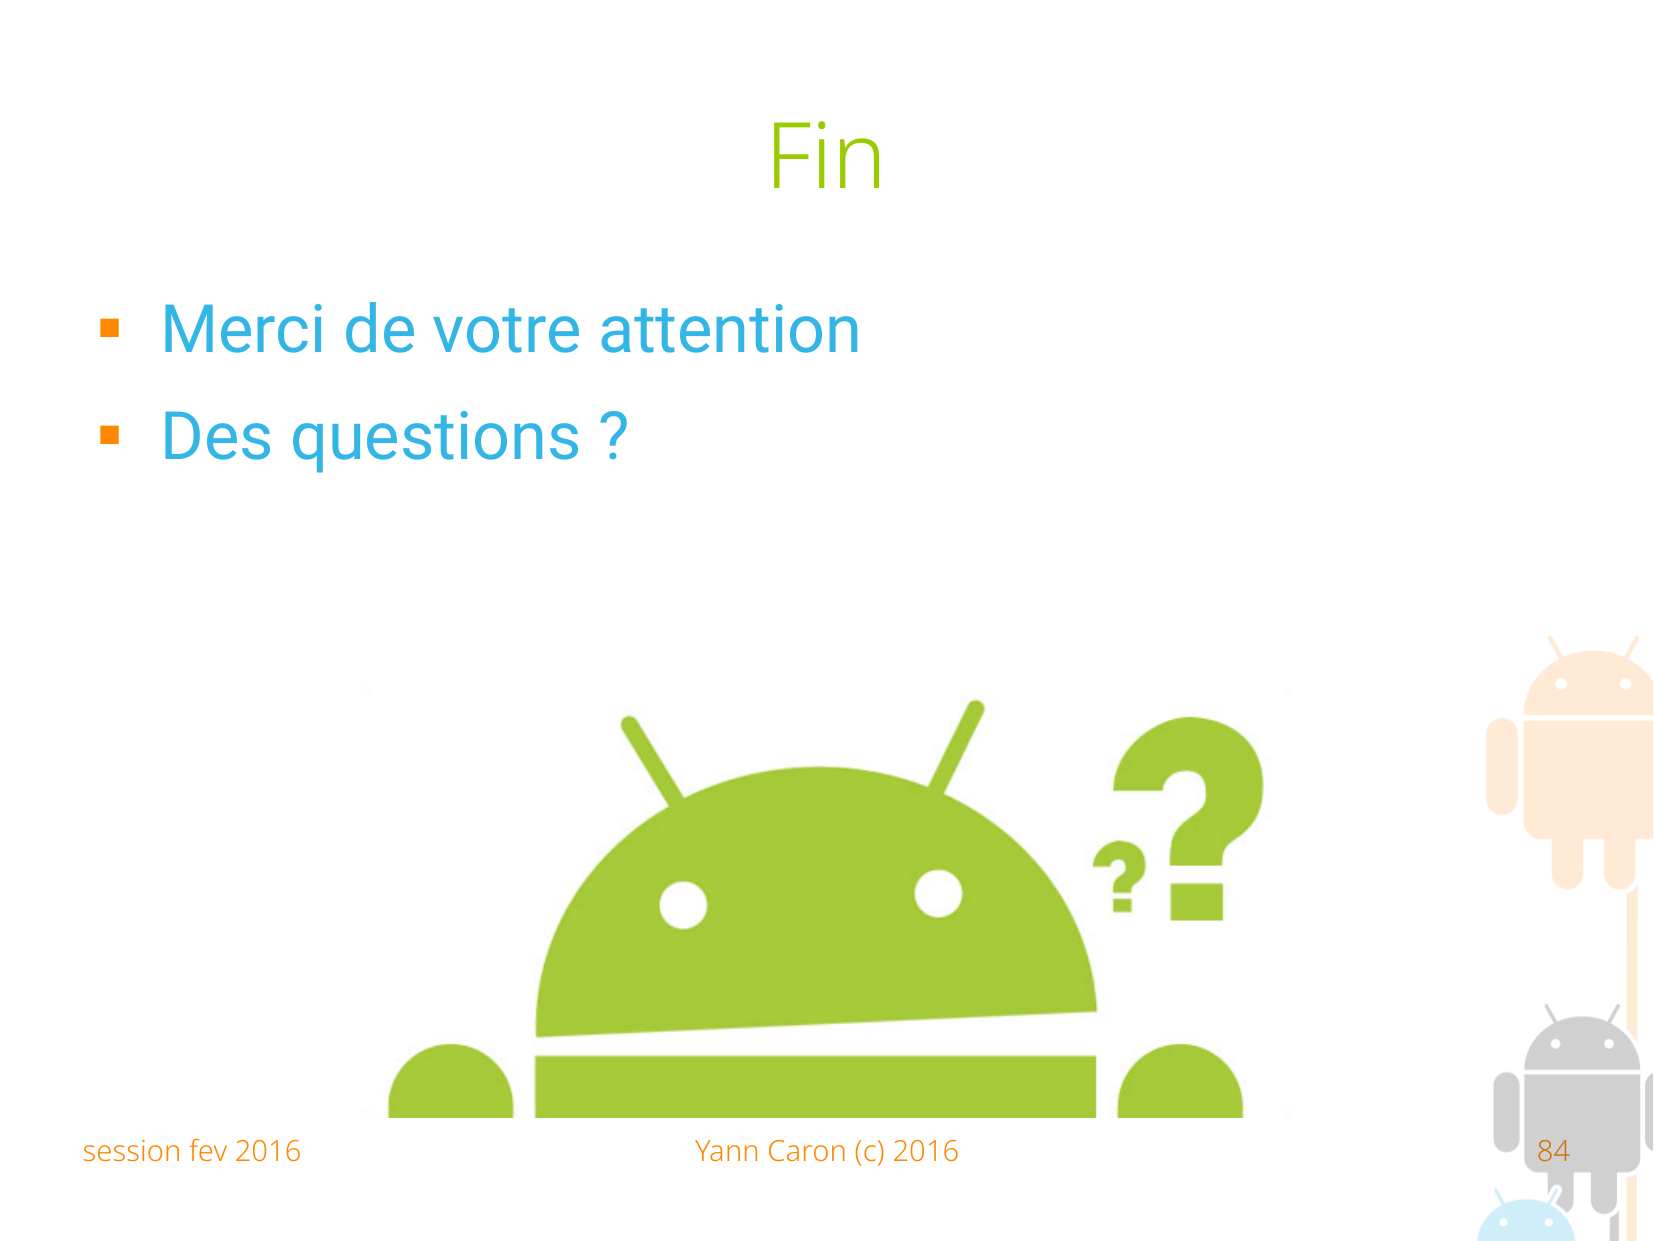

# Fin
Merci de votre attention
Des questions ?
session fev 2016
Yann Caron (c) 2016
84